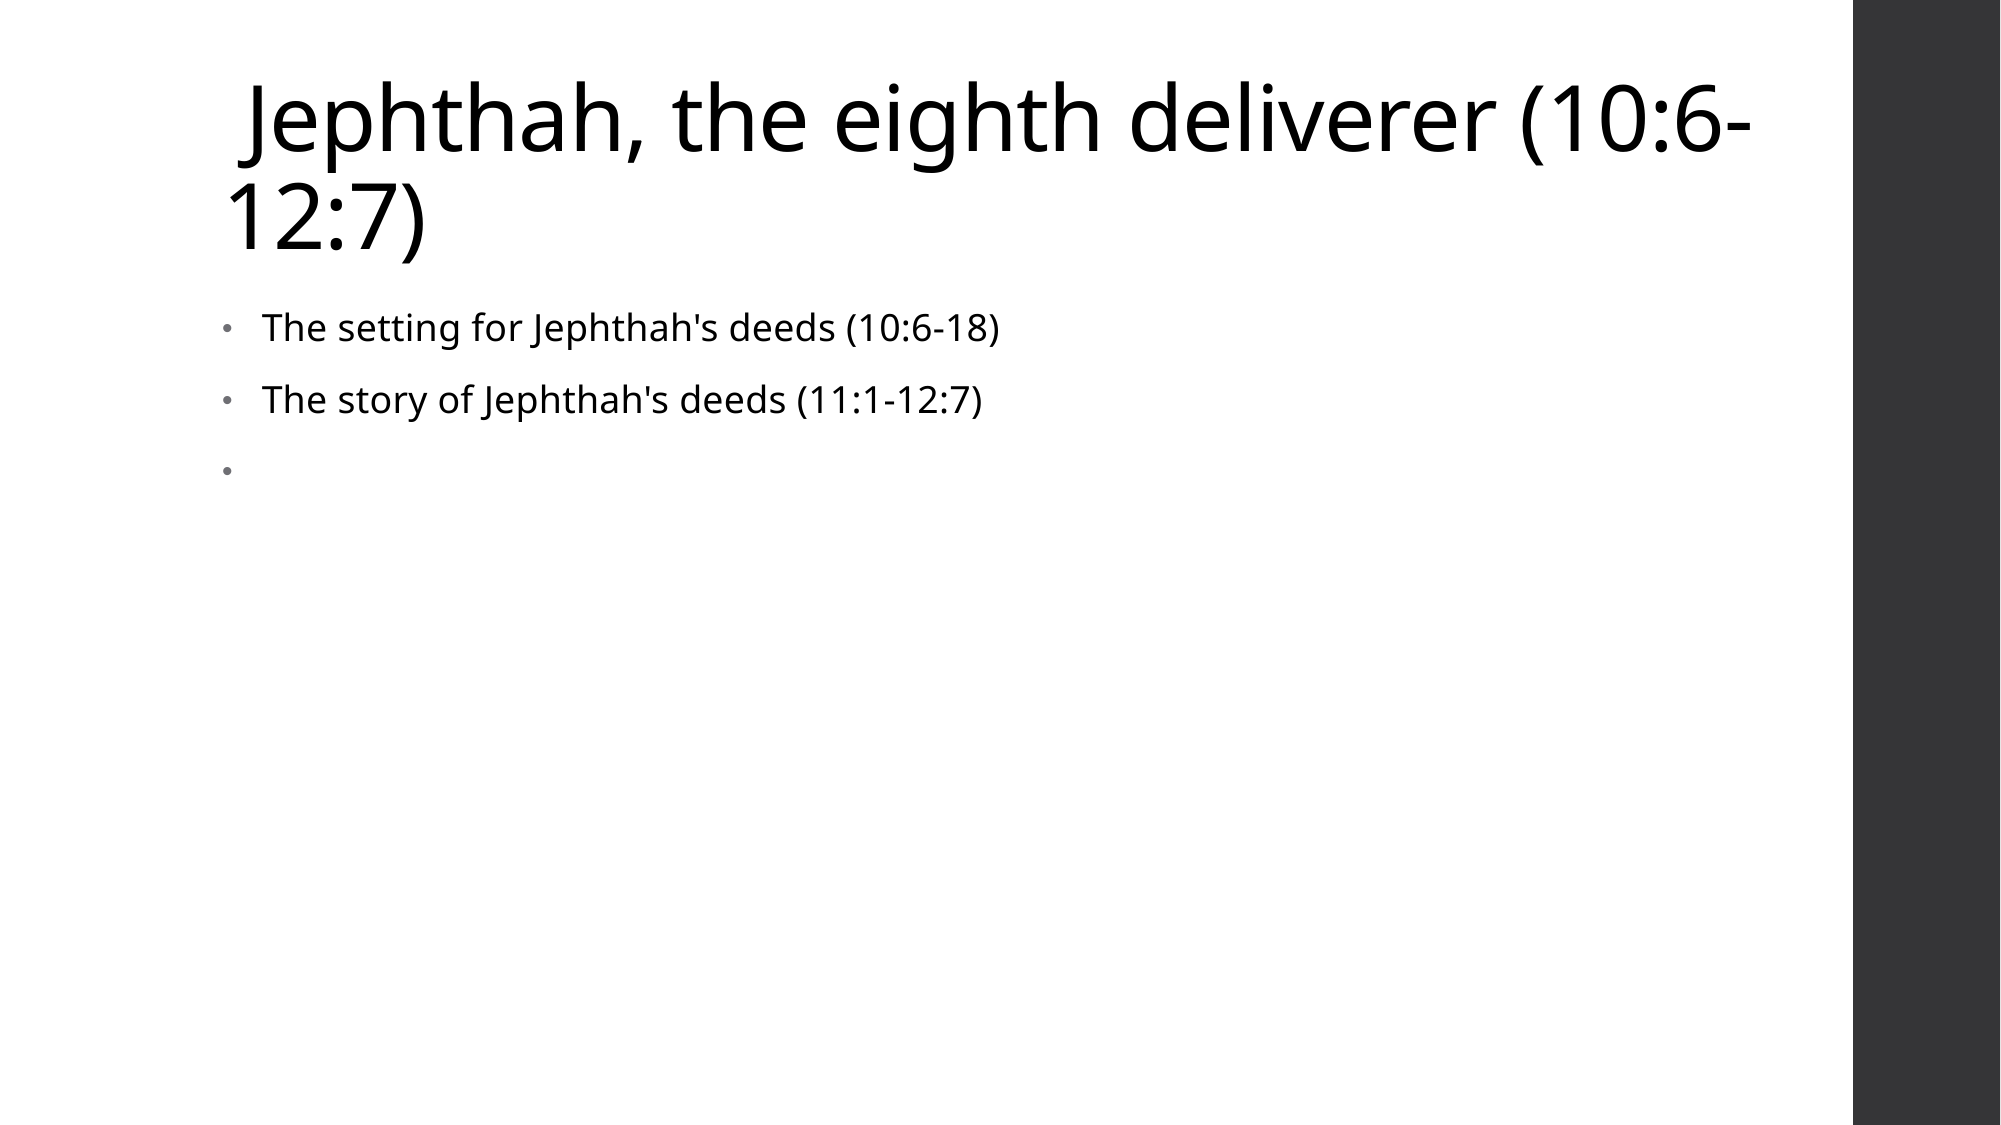

# Jephthah, the eighth deliverer (10:6-12:7)
 The setting for Jephthah's deeds (10:6-18)
 The story of Jephthah's deeds (11:1-12:7)